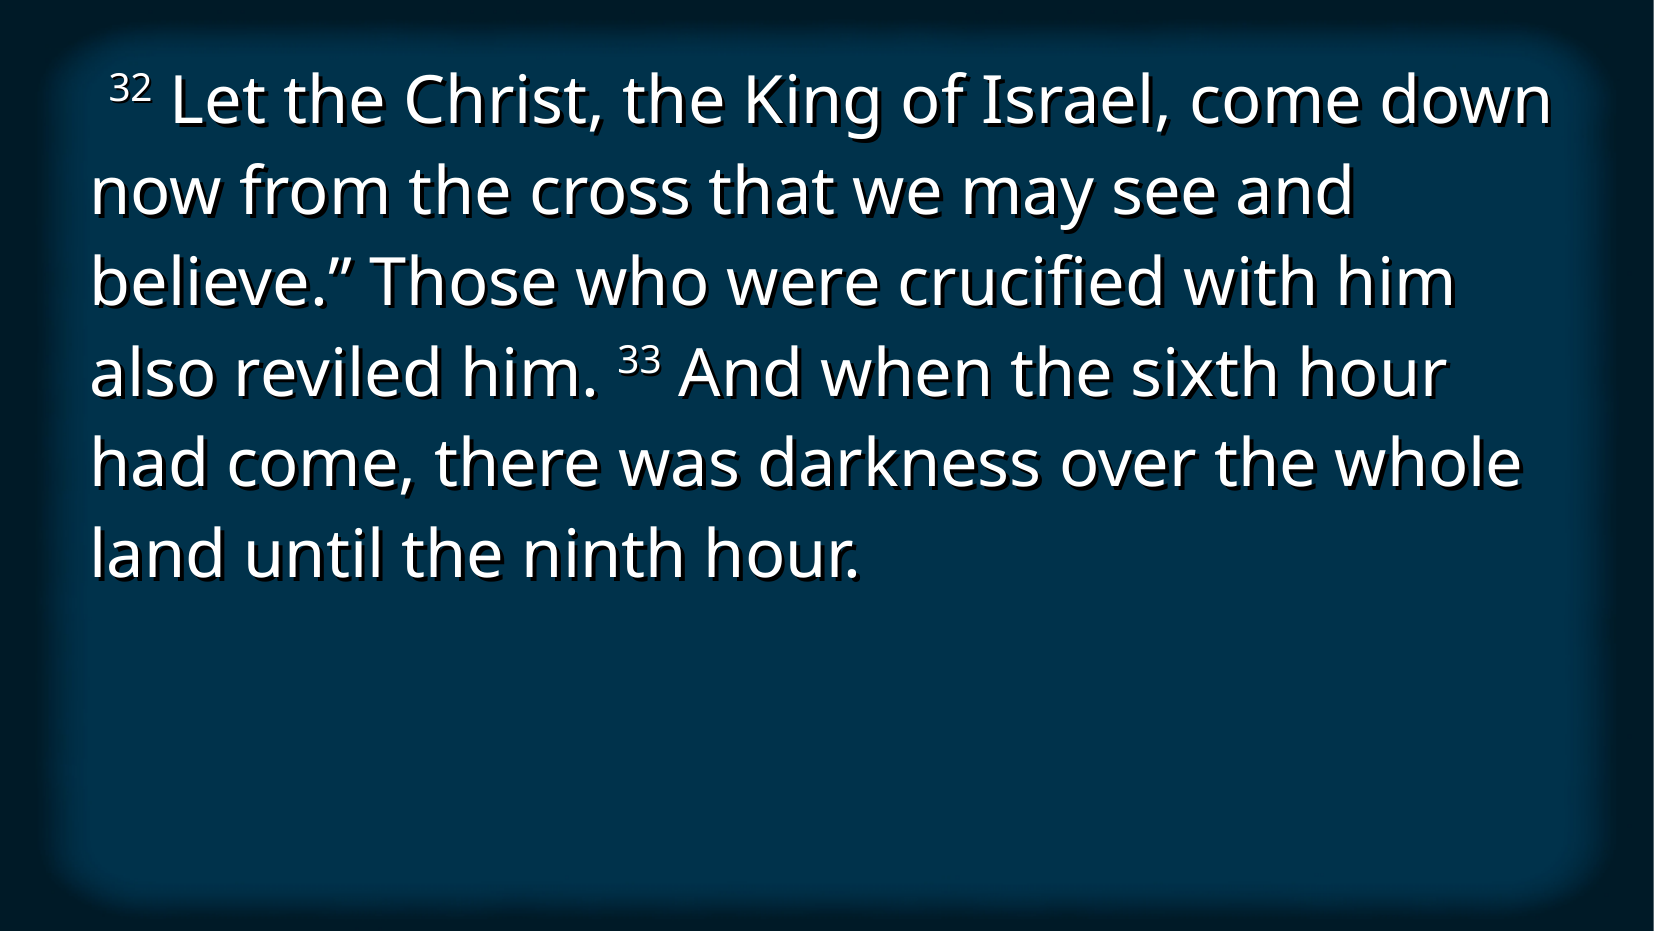

32 Let the Christ, the King of Israel, come down now from the cross that we may see and believe.” Those who were crucified with him also reviled him. 33 And when the sixth hour had come, there was darkness over the whole land until the ninth hour.